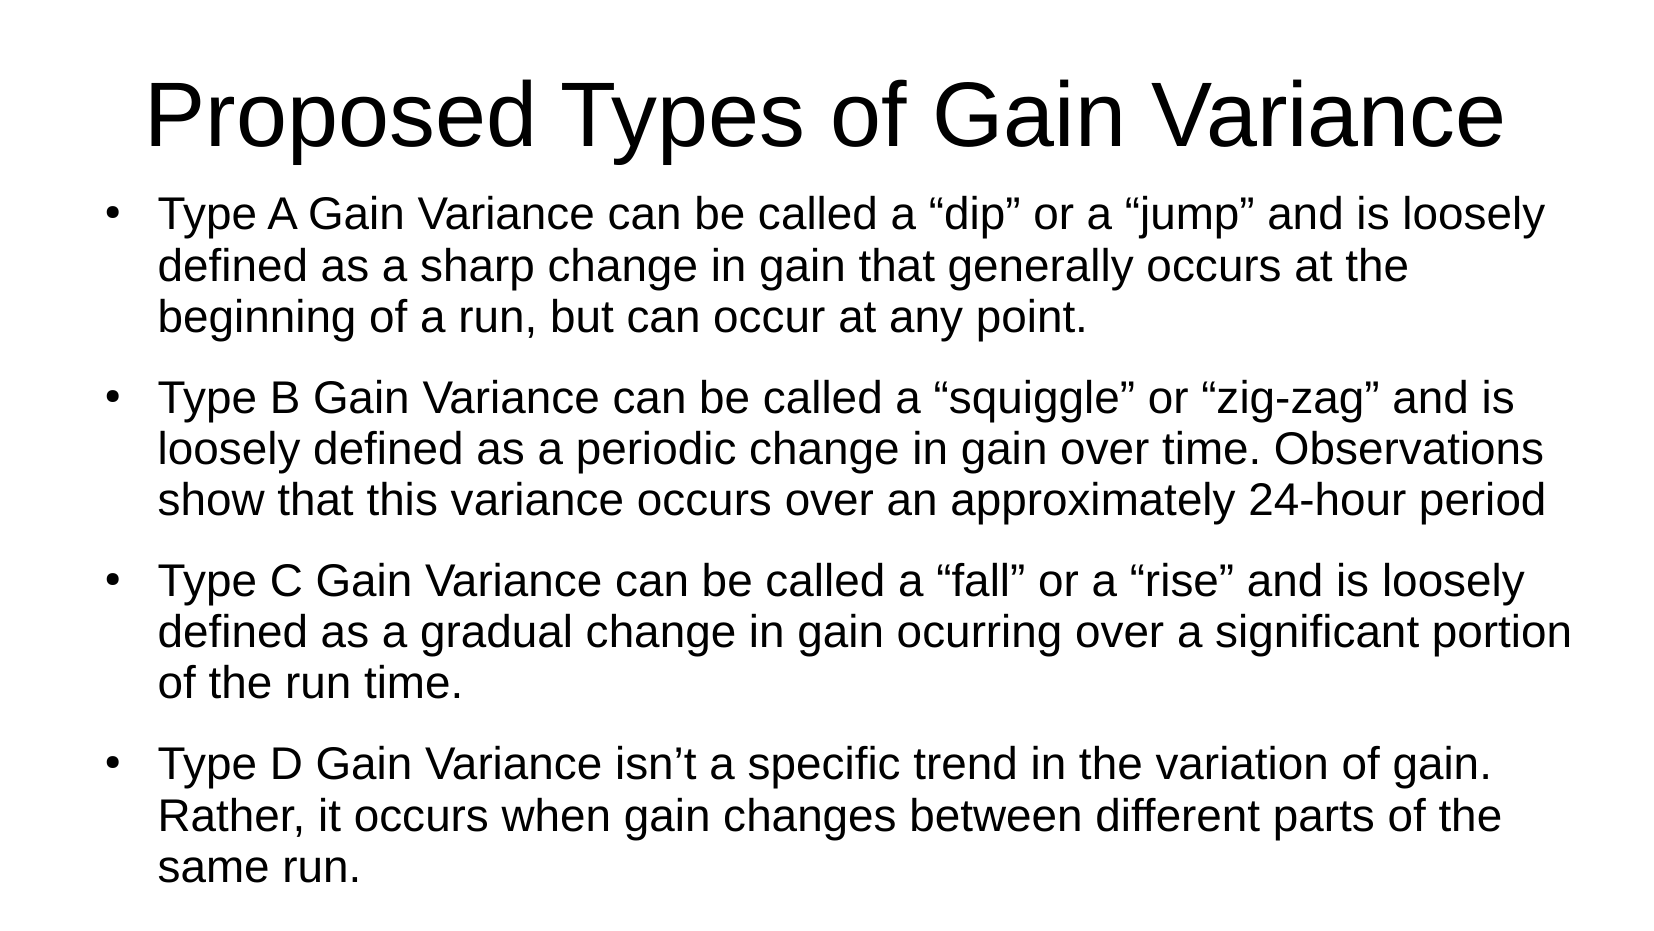

# Proposed Types of Gain Variance
Type A Gain Variance can be called a “dip” or a “jump” and is loosely defined as a sharp change in gain that generally occurs at the beginning of a run, but can occur at any point.
Type B Gain Variance can be called a “squiggle” or “zig-zag” and is loosely defined as a periodic change in gain over time. Observations show that this variance occurs over an approximately 24-hour period
Type C Gain Variance can be called a “fall” or a “rise” and is loosely defined as a gradual change in gain ocurring over a significant portion of the run time.
Type D Gain Variance isn’t a specific trend in the variation of gain. Rather, it occurs when gain changes between different parts of the same run.